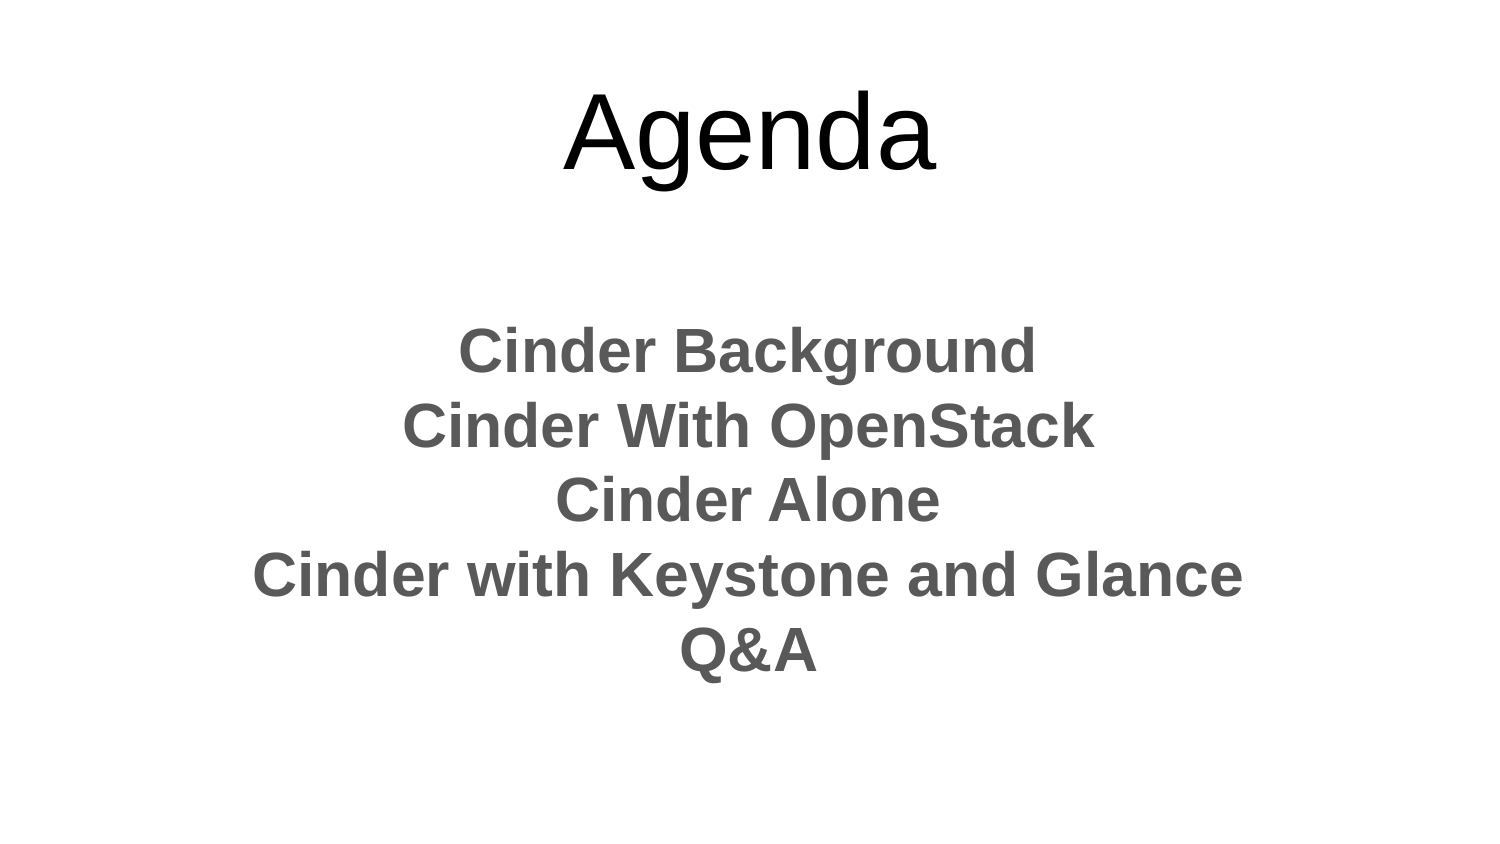

# Agenda
Cinder Background
Cinder With OpenStack
Cinder Alone
Cinder with Keystone and Glance
Q&A